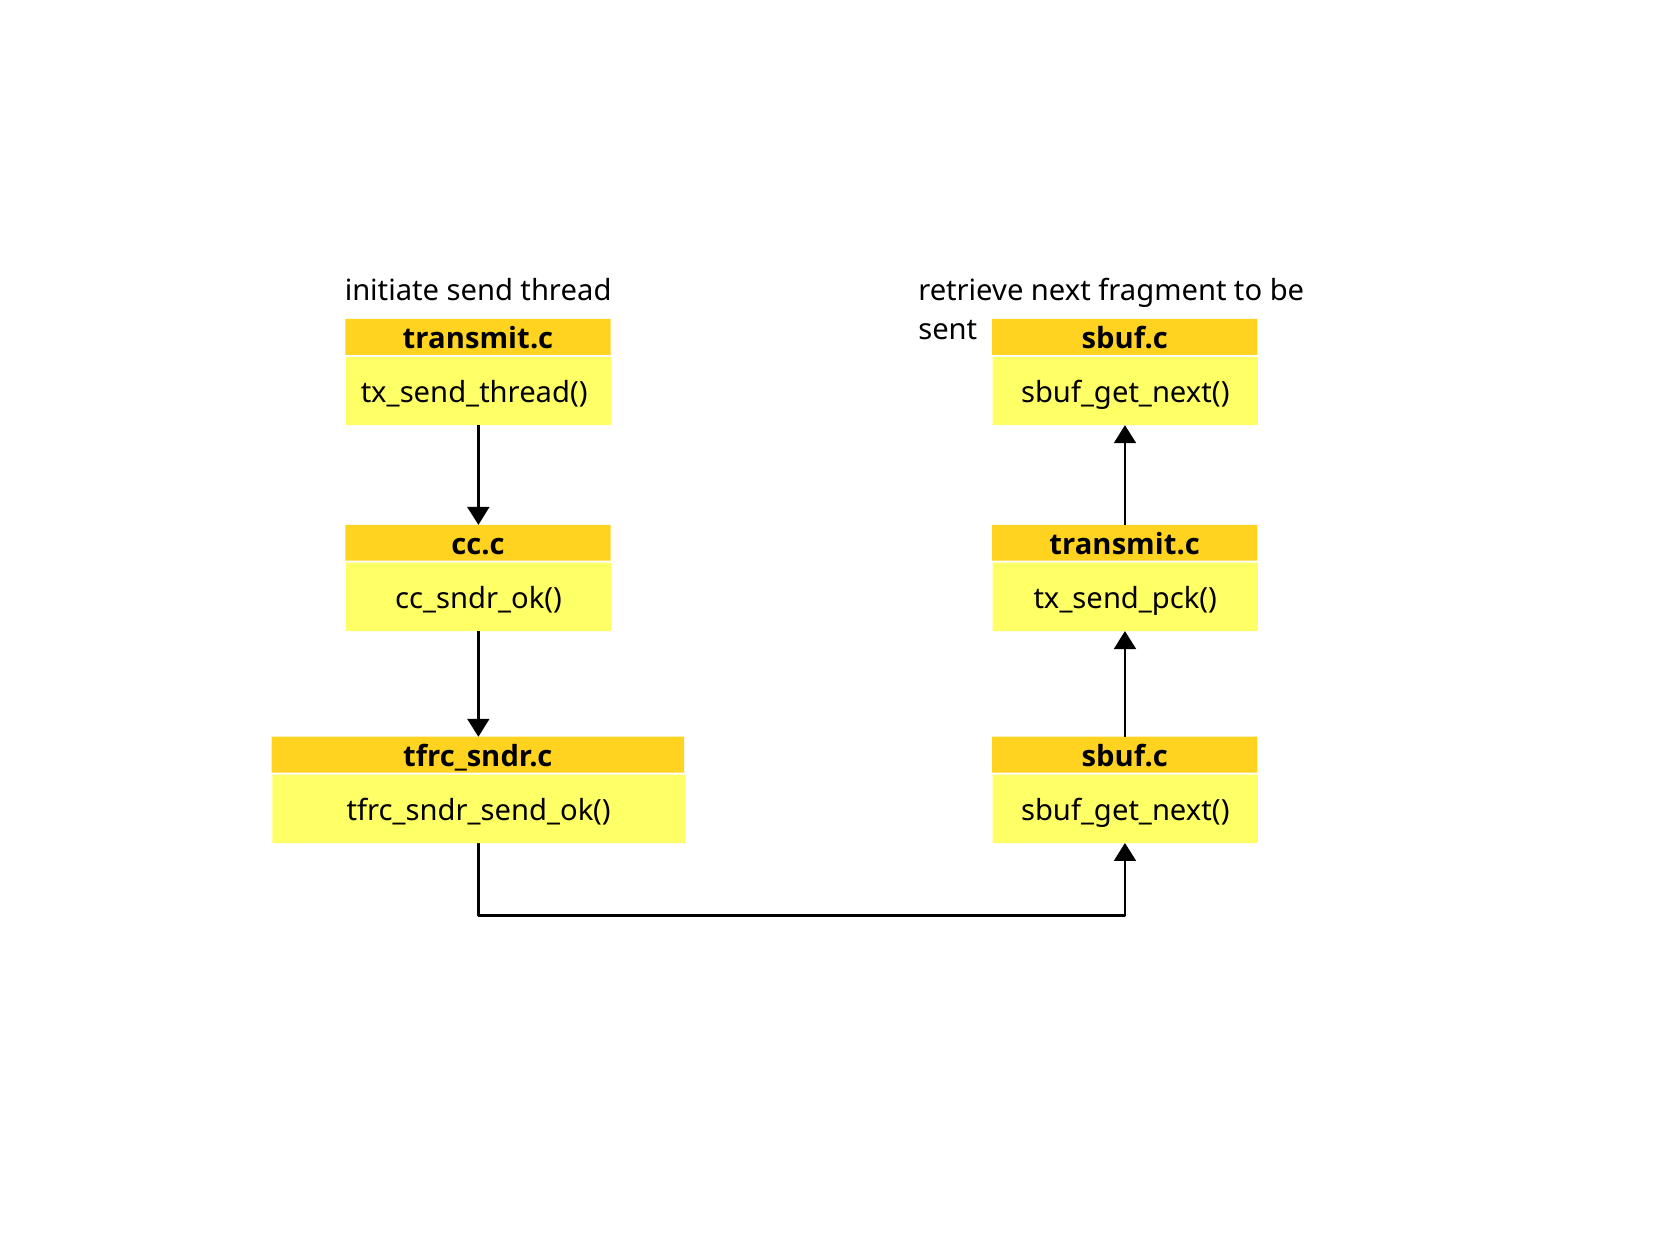

initiate send thread
transmit.c
tx_send_thread()
retrieve next fragment to be sent
sbuf.c
sbuf_get_next()
cc.c
cc_sndr_ok()
transmit.c
tx_send_pck()
tfrc_sndr.c
tfrc_sndr_send_ok()
sbuf.c
sbuf_get_next()